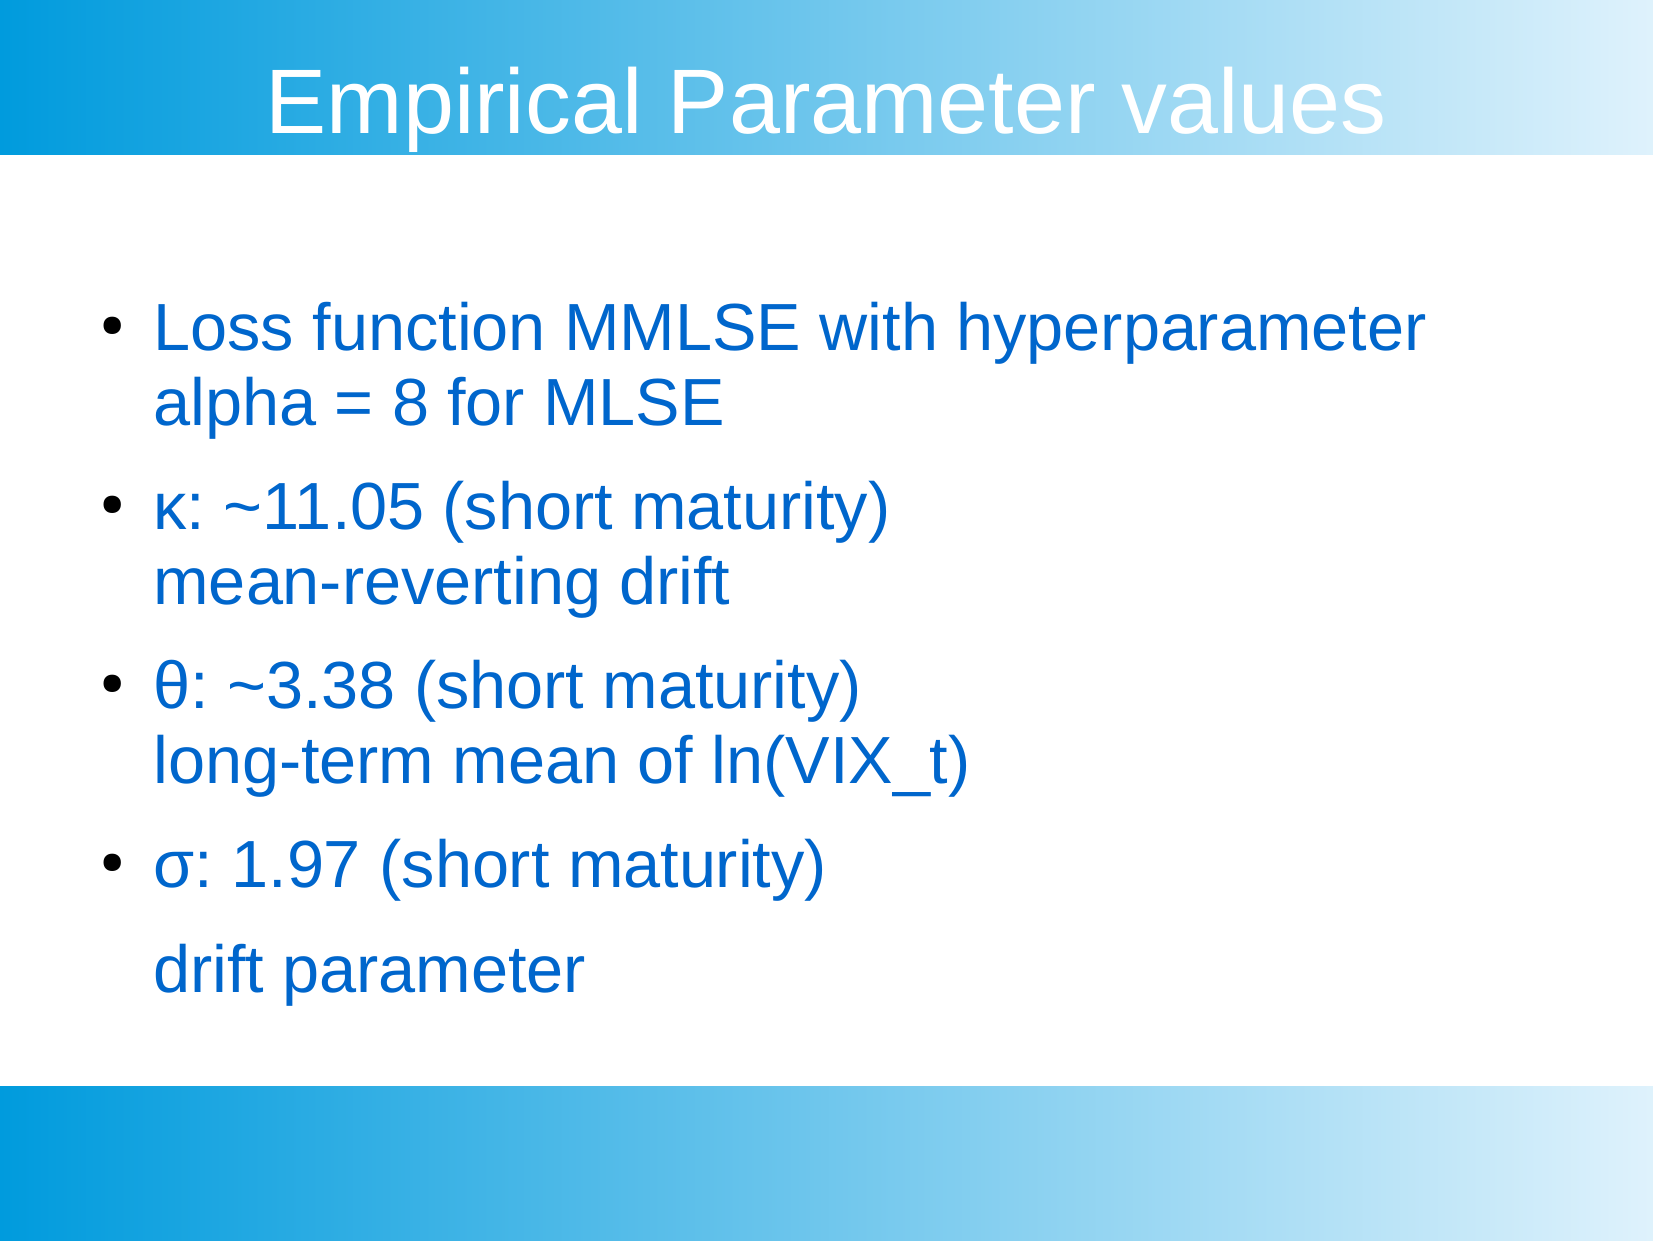

Empirical Parameter values
Loss function MMLSE with hyperparameter alpha = 8 for MLSE
κ: ~11.05 (short maturity)
mean-reverting drift
θ: ~3.38 (short maturity)
long-term mean of ln(VIX_t)
σ: 1.97 (short maturity)
drift parameter
# MRLRSV: Calibration of Parameters